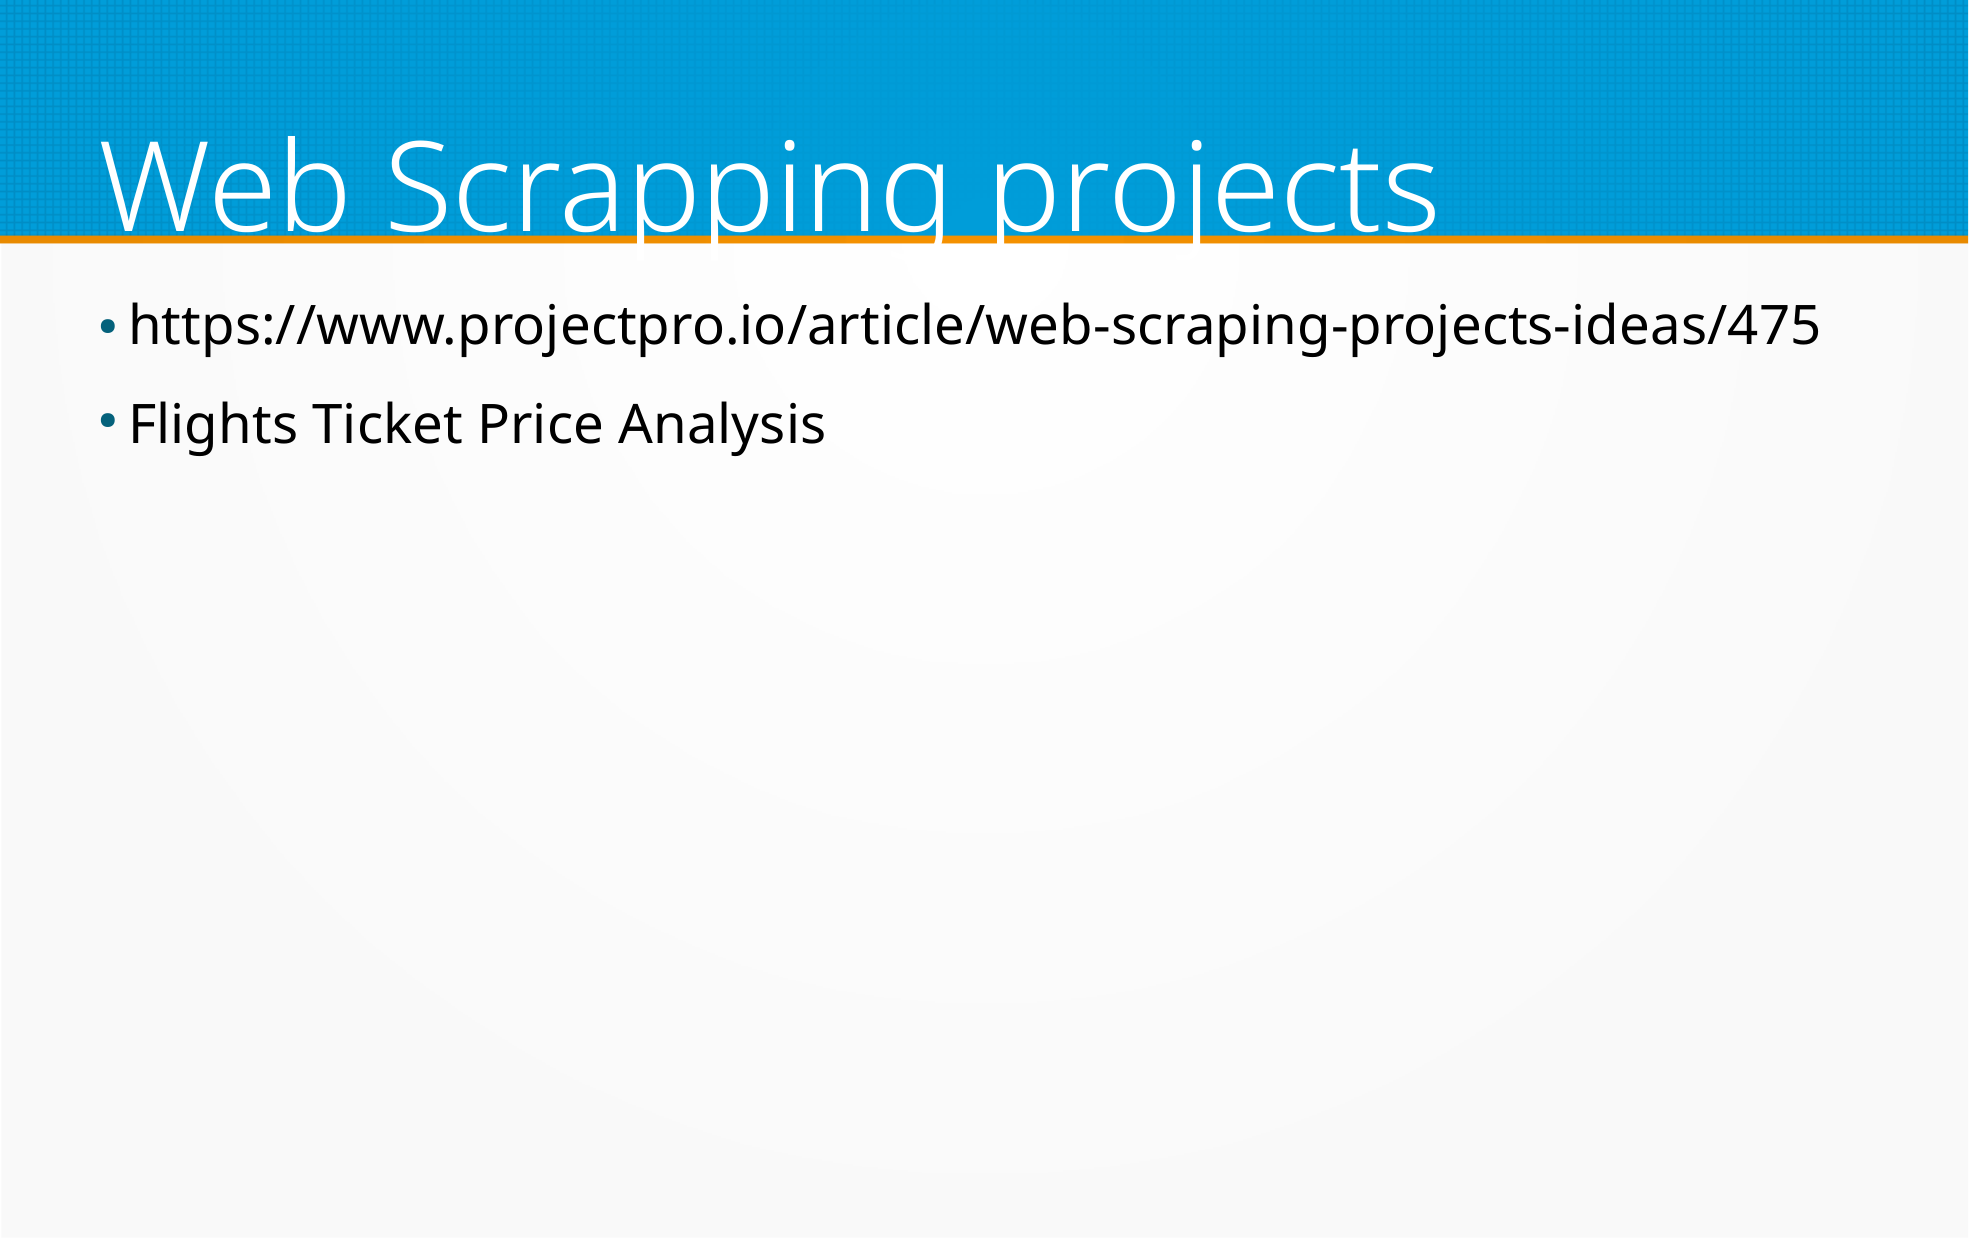

# Web Scrapping projects
 https://www.projectpro.io/article/web-scraping-projects-ideas/475
 Flights Ticket Price Analysis